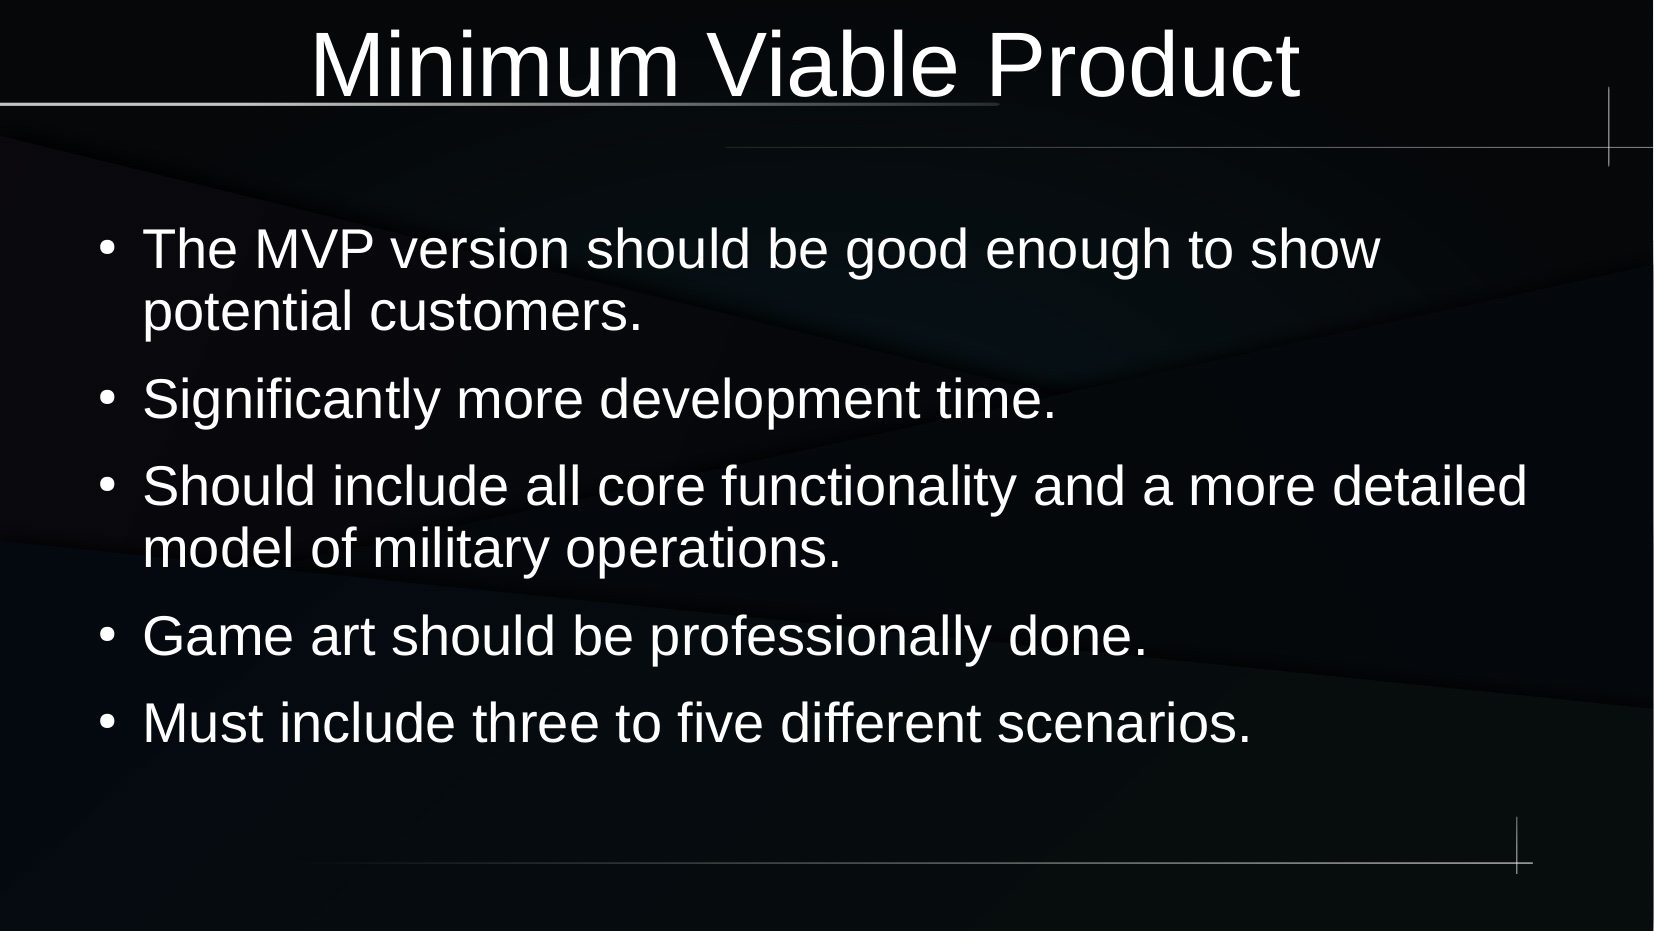

# Minimum Viable Product
The MVP version should be good enough to show potential customers.
Significantly more development time.
Should include all core functionality and a more detailed model of military operations.
Game art should be professionally done.
Must include three to five different scenarios.